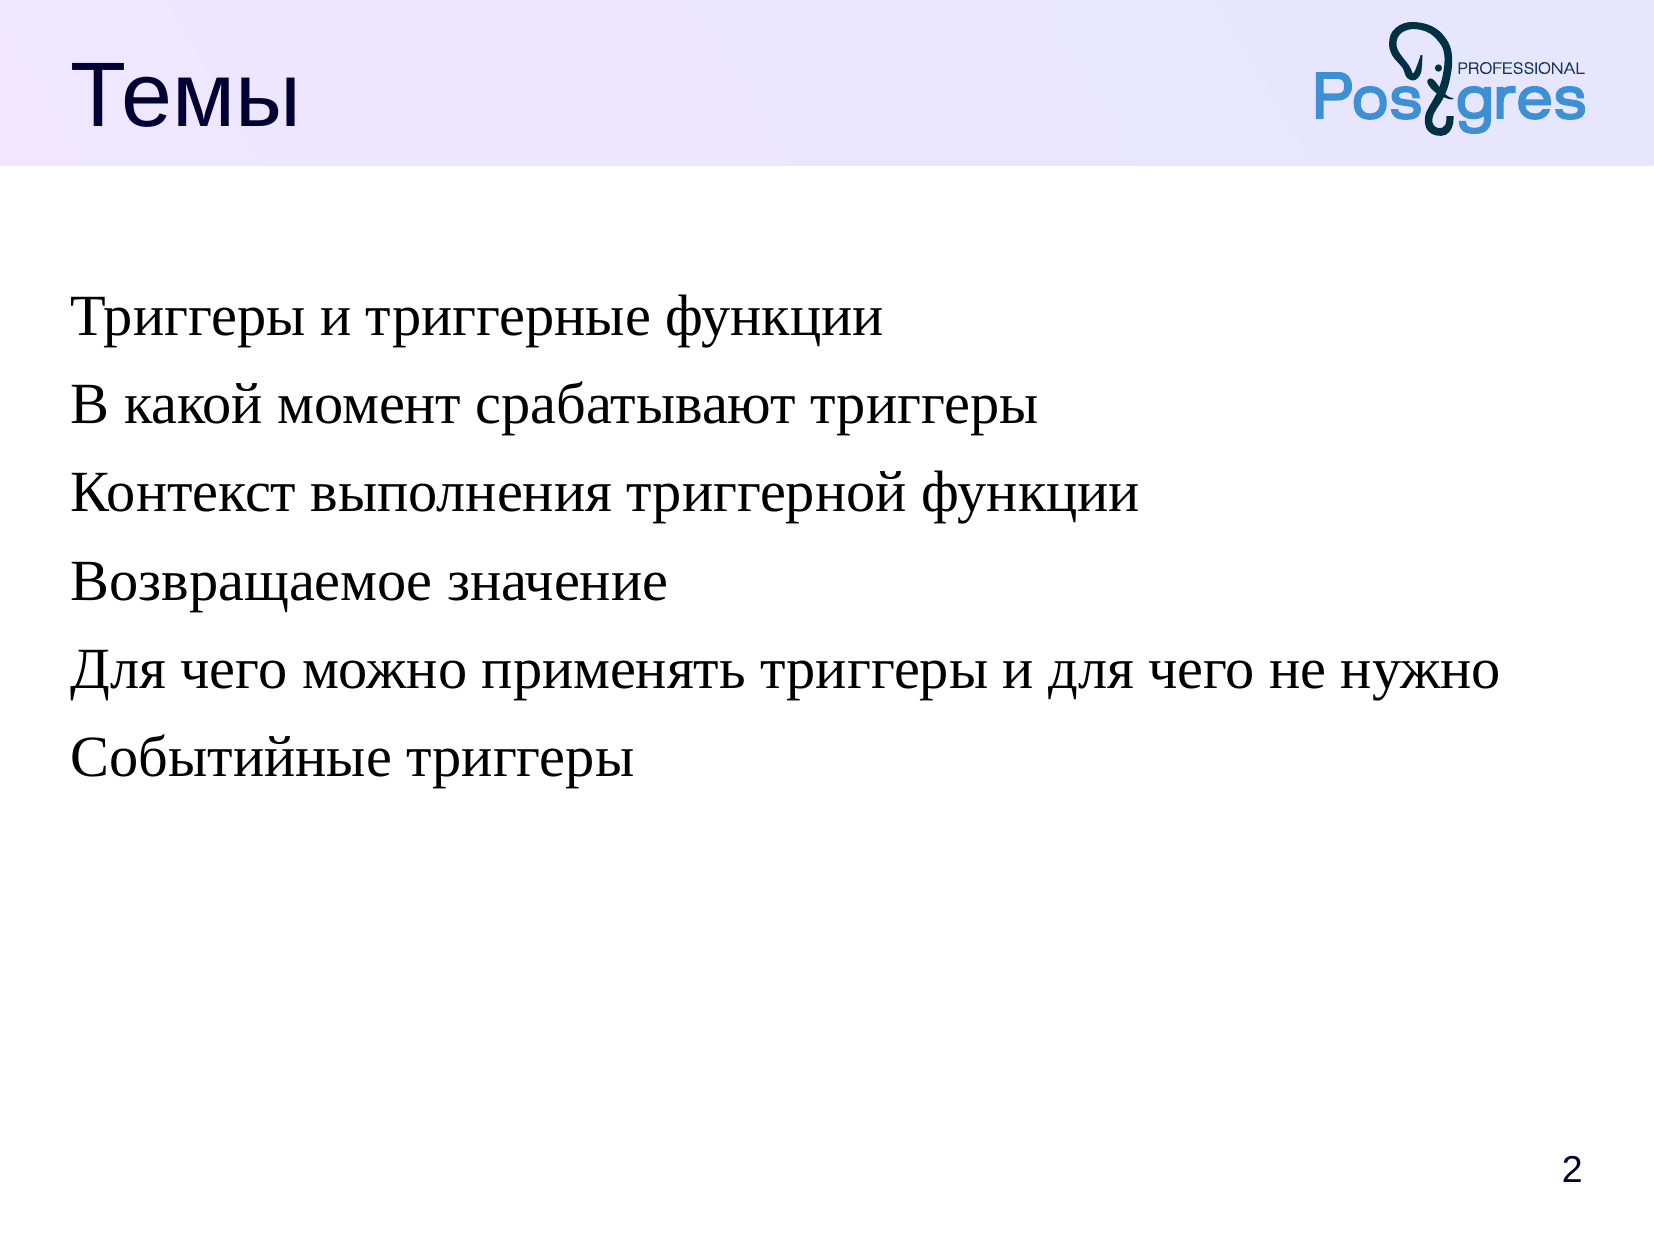

# Темы
Триггеры и триггерные функции
В какой момент срабатывают триггеры
Контекст выполнения триггерной функции
Возвращаемое значение
Для чего можно применять триггеры и для чего не нужно
Событийные триггеры